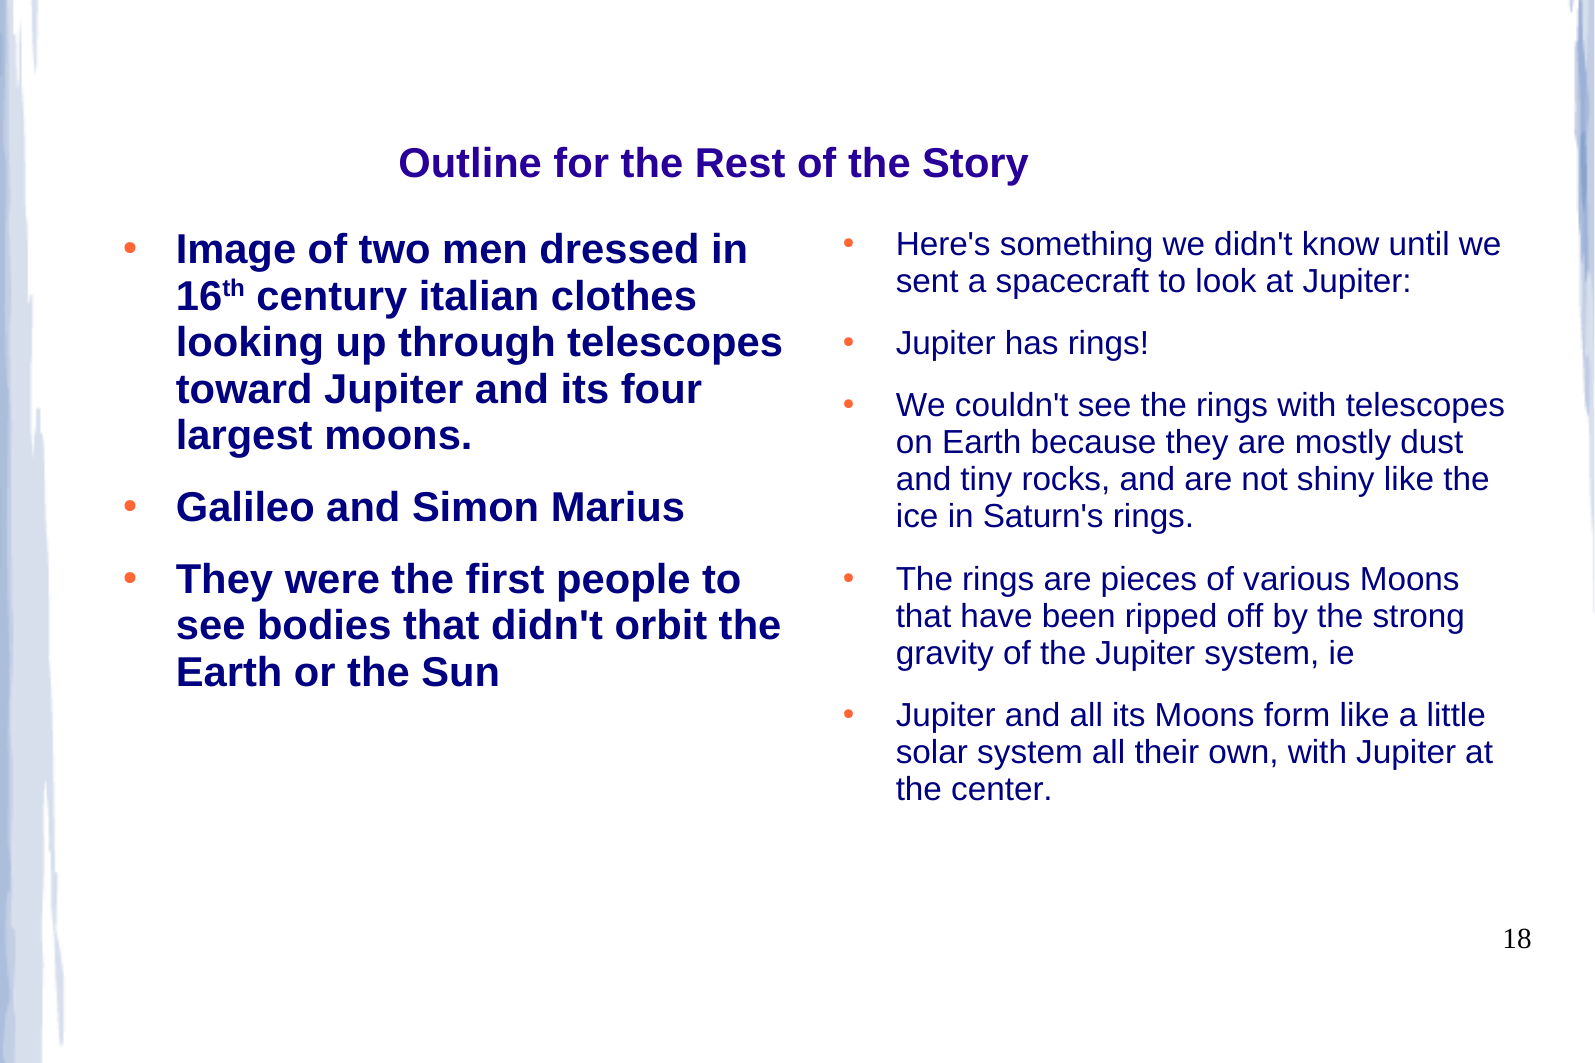

# Outline for the Rest of the Story
Here's something we didn't know until we sent a spacecraft to look at Jupiter:
Jupiter has rings!
We couldn't see the rings with telescopes on Earth because they are mostly dust and tiny rocks, and are not shiny like the ice in Saturn's rings.
The rings are pieces of various Moons that have been ripped off by the strong gravity of the Jupiter system, ie
Jupiter and all its Moons form like a little solar system all their own, with Jupiter at the center.
Image of two men dressed in 16th century italian clothes looking up through telescopes toward Jupiter and its four largest moons.
Galileo and Simon Marius
They were the first people to see bodies that didn't orbit the Earth or the Sun
18